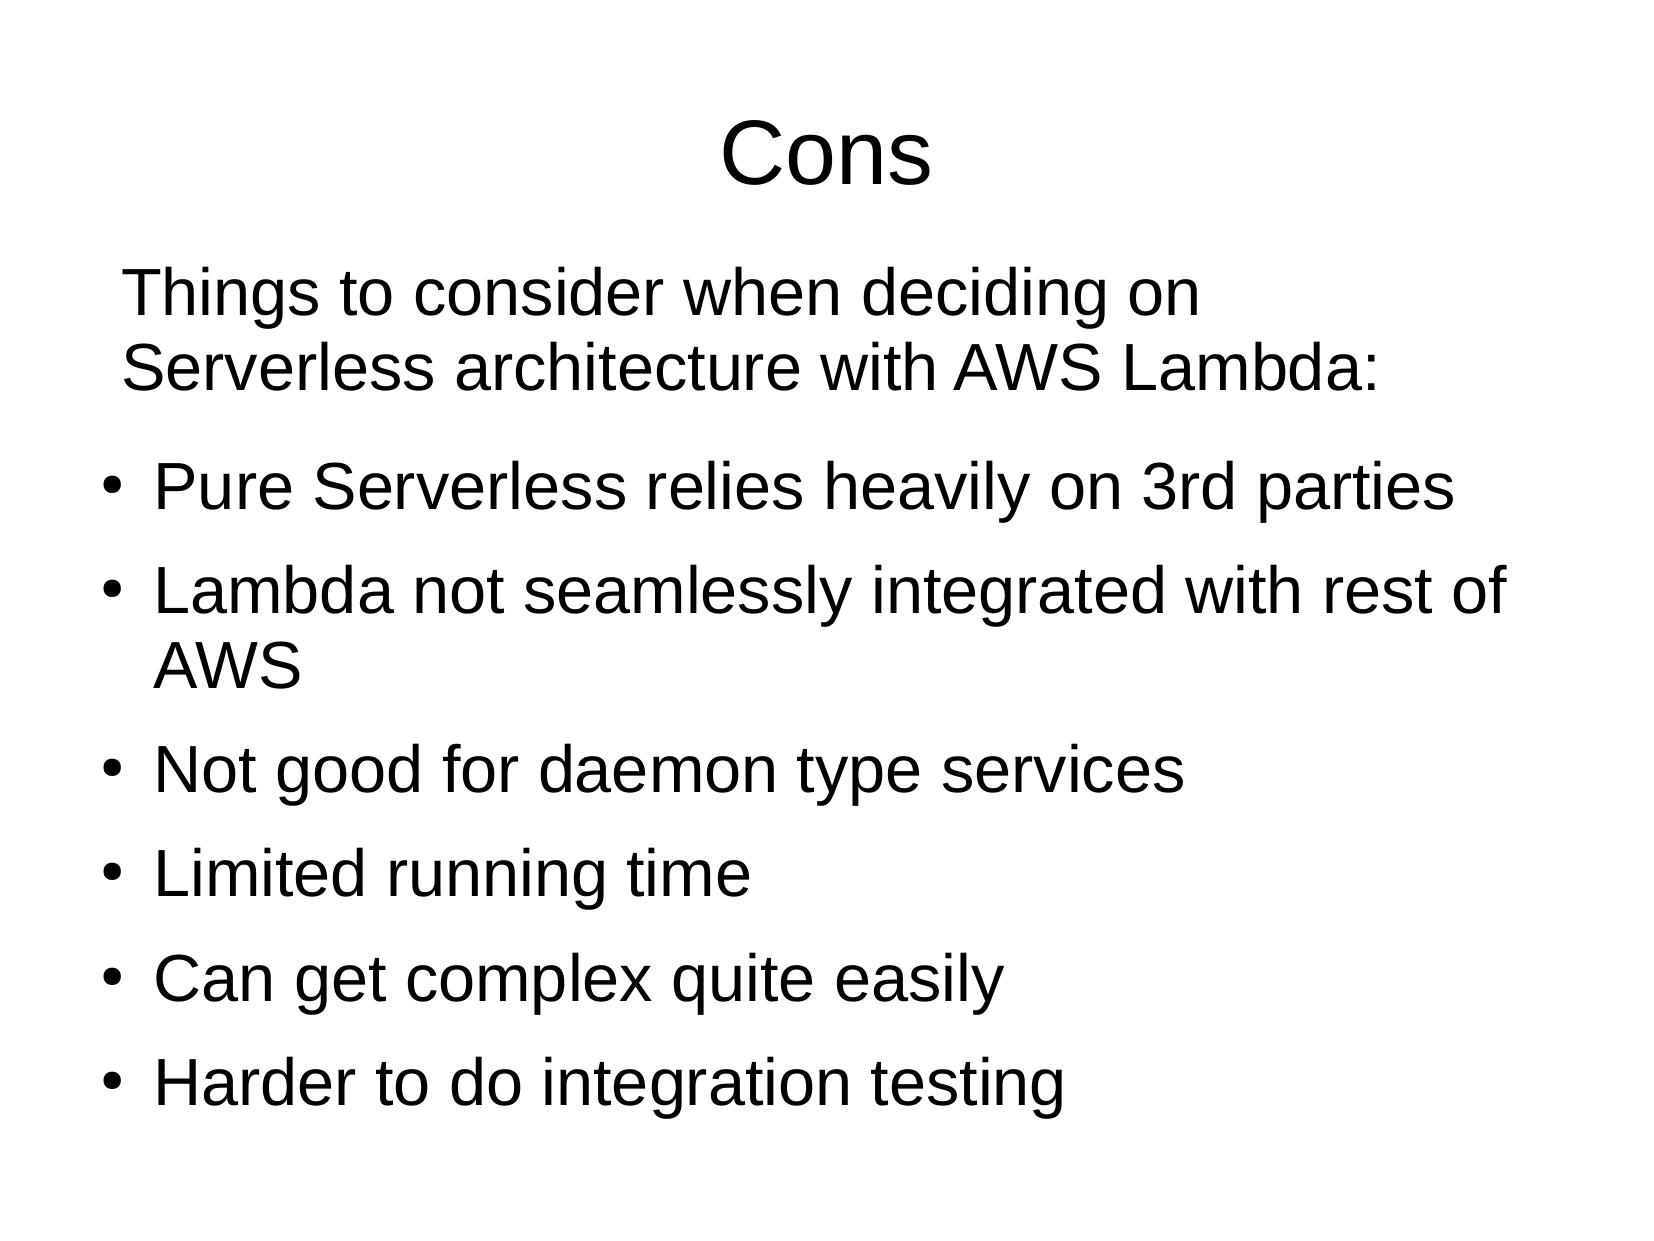

# Cons
Things to consider when deciding on Serverless architecture with AWS Lambda:
Pure Serverless relies heavily on 3rd parties
Lambda not seamlessly integrated with rest of AWS
Not good for daemon type services
Limited running time
Can get complex quite easily
Harder to do integration testing